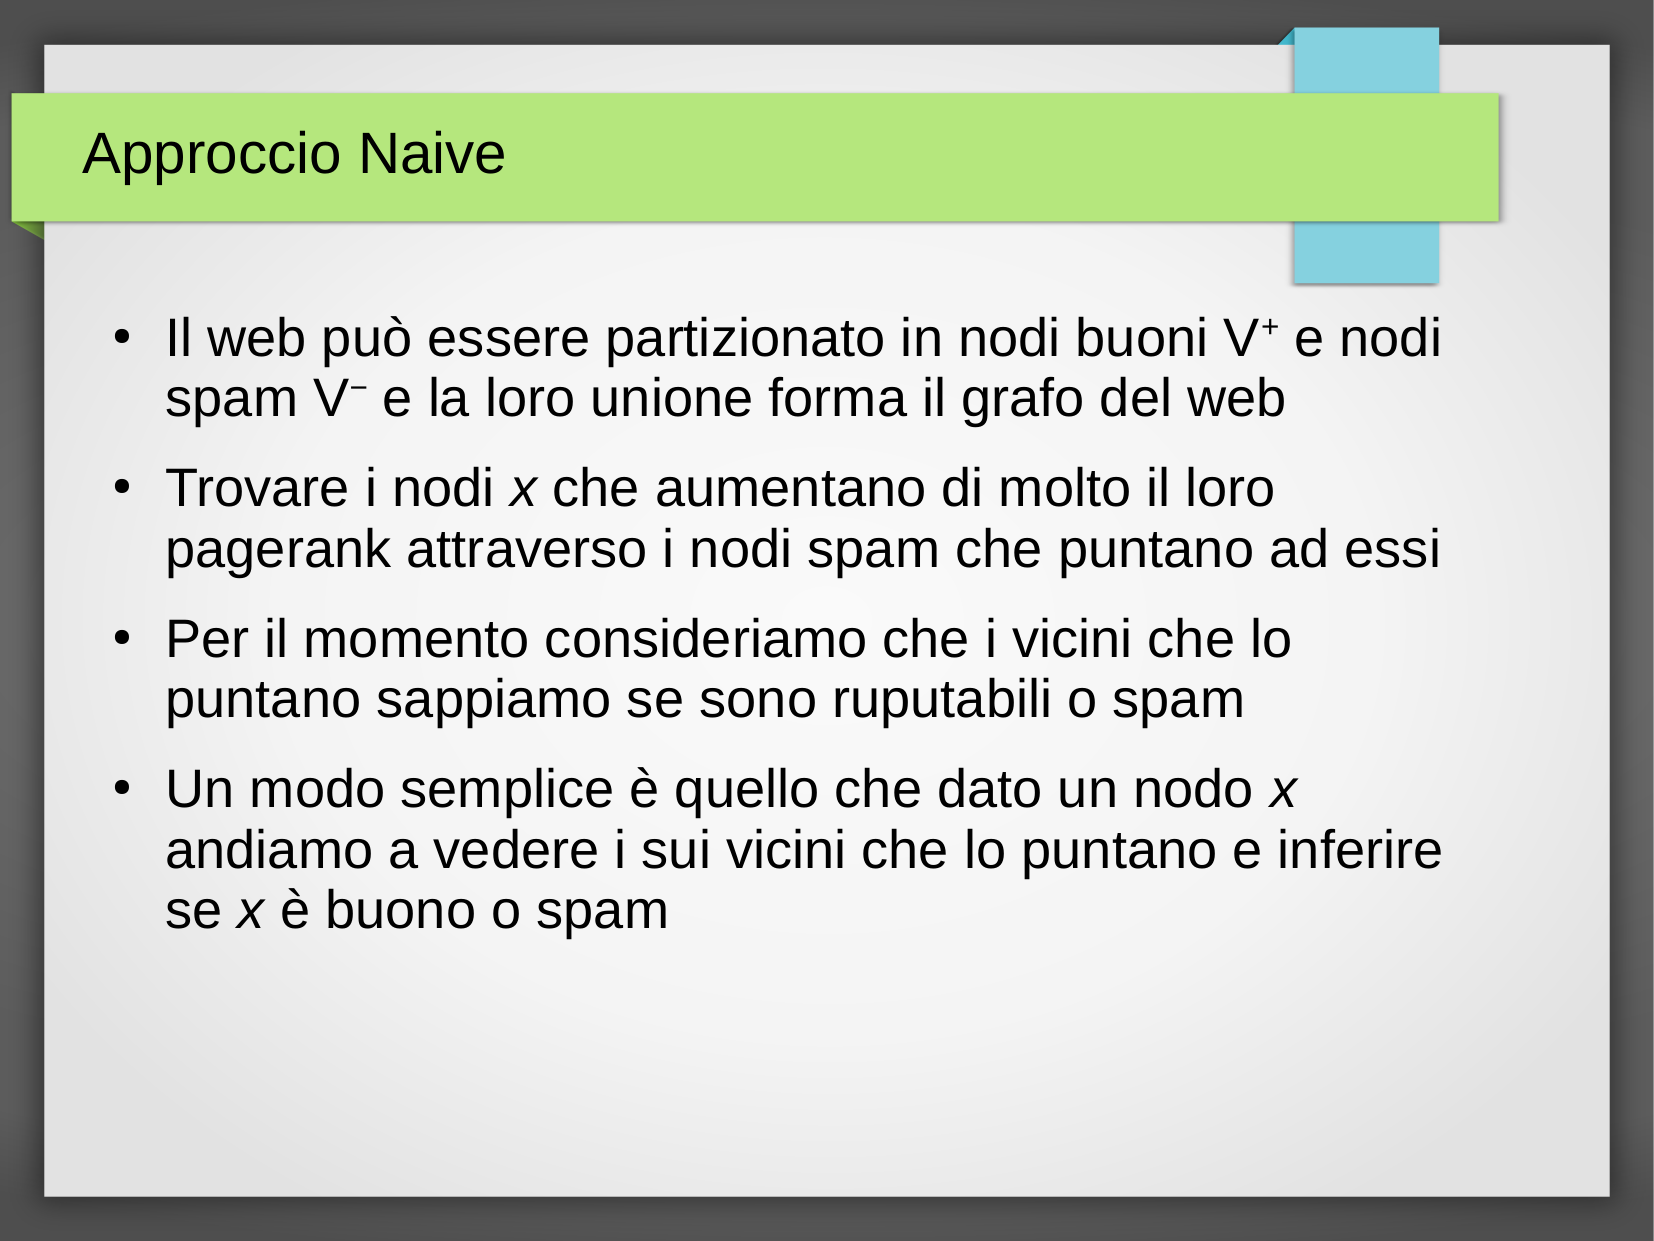

# Approccio Naive
Il web può essere partizionato in nodi buoni V+ e nodi spam V− e la loro unione forma il grafo del web
Trovare i nodi x che aumentano di molto il loro pagerank attraverso i nodi spam che puntano ad essi
Per il momento consideriamo che i vicini che lo puntano sappiamo se sono ruputabili o spam
Un modo semplice è quello che dato un nodo x andiamo a vedere i sui vicini che lo puntano e inferire se x è buono o spam